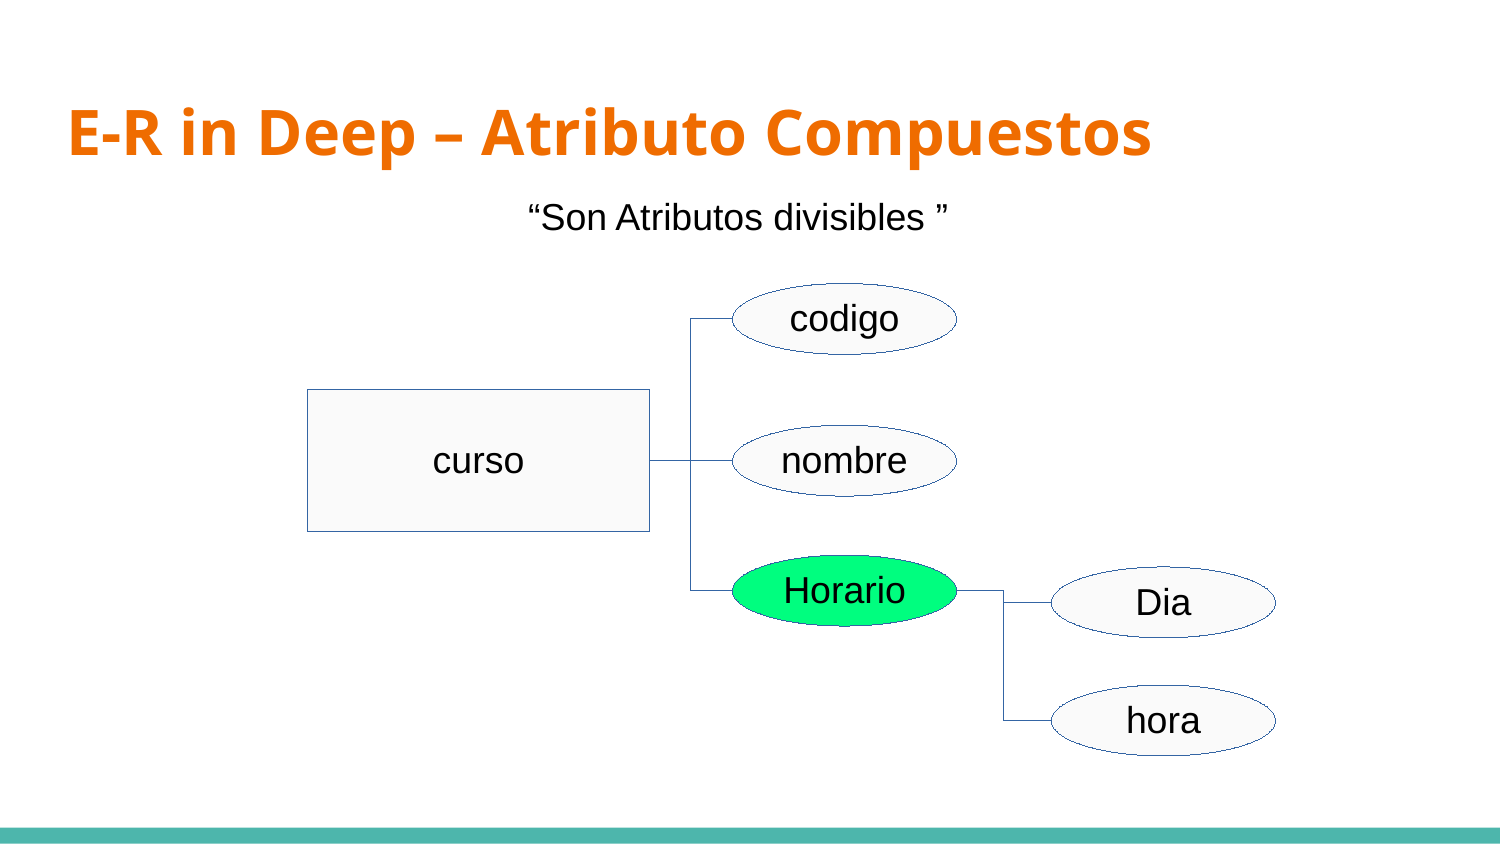

# E-R in Deep – Atributo Compuestos
“Son Atributos divisibles ”
codigo
curso
nombre
Horario
Dia
hora